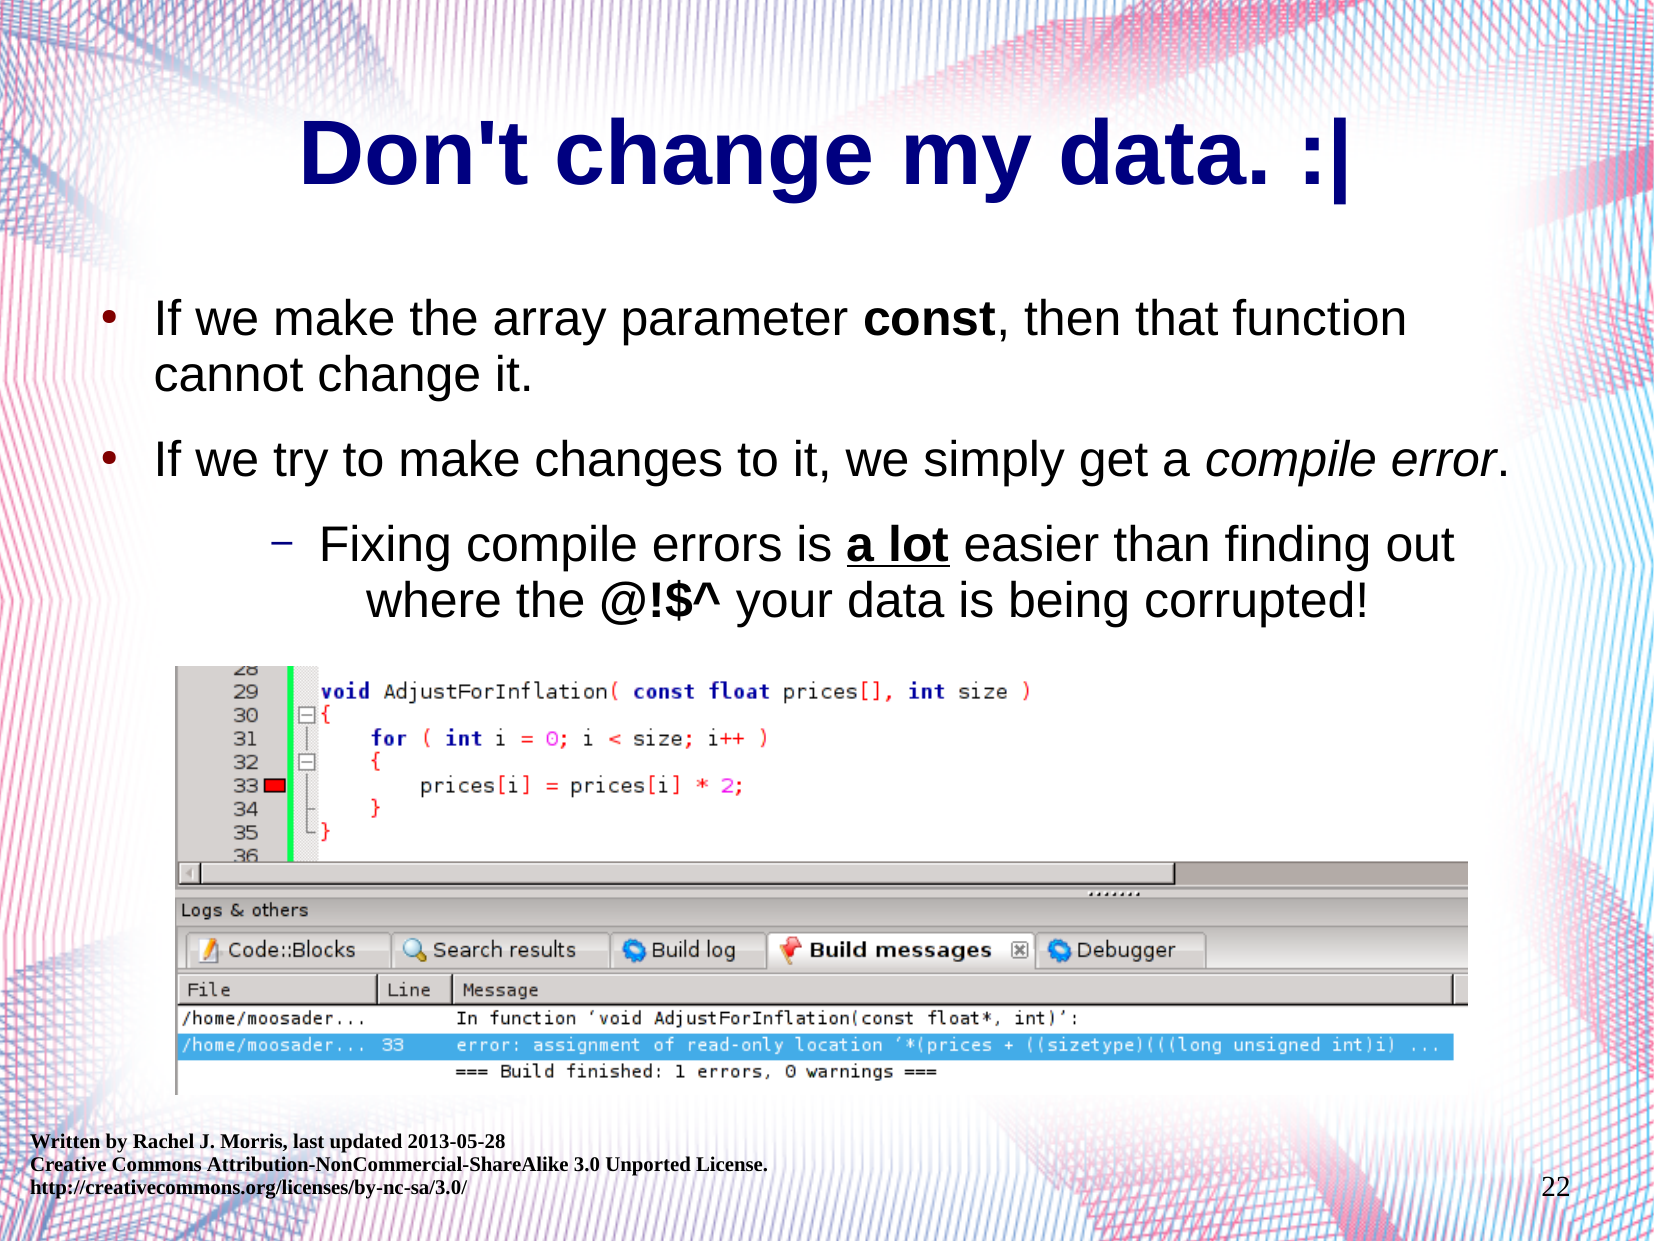

# Don't change my data. :|
If we make the array parameter const, then that function cannot change it.
If we try to make changes to it, we simply get a compile error.
Fixing compile errors is a lot easier than finding out where the @!$^ your data is being corrupted!
22